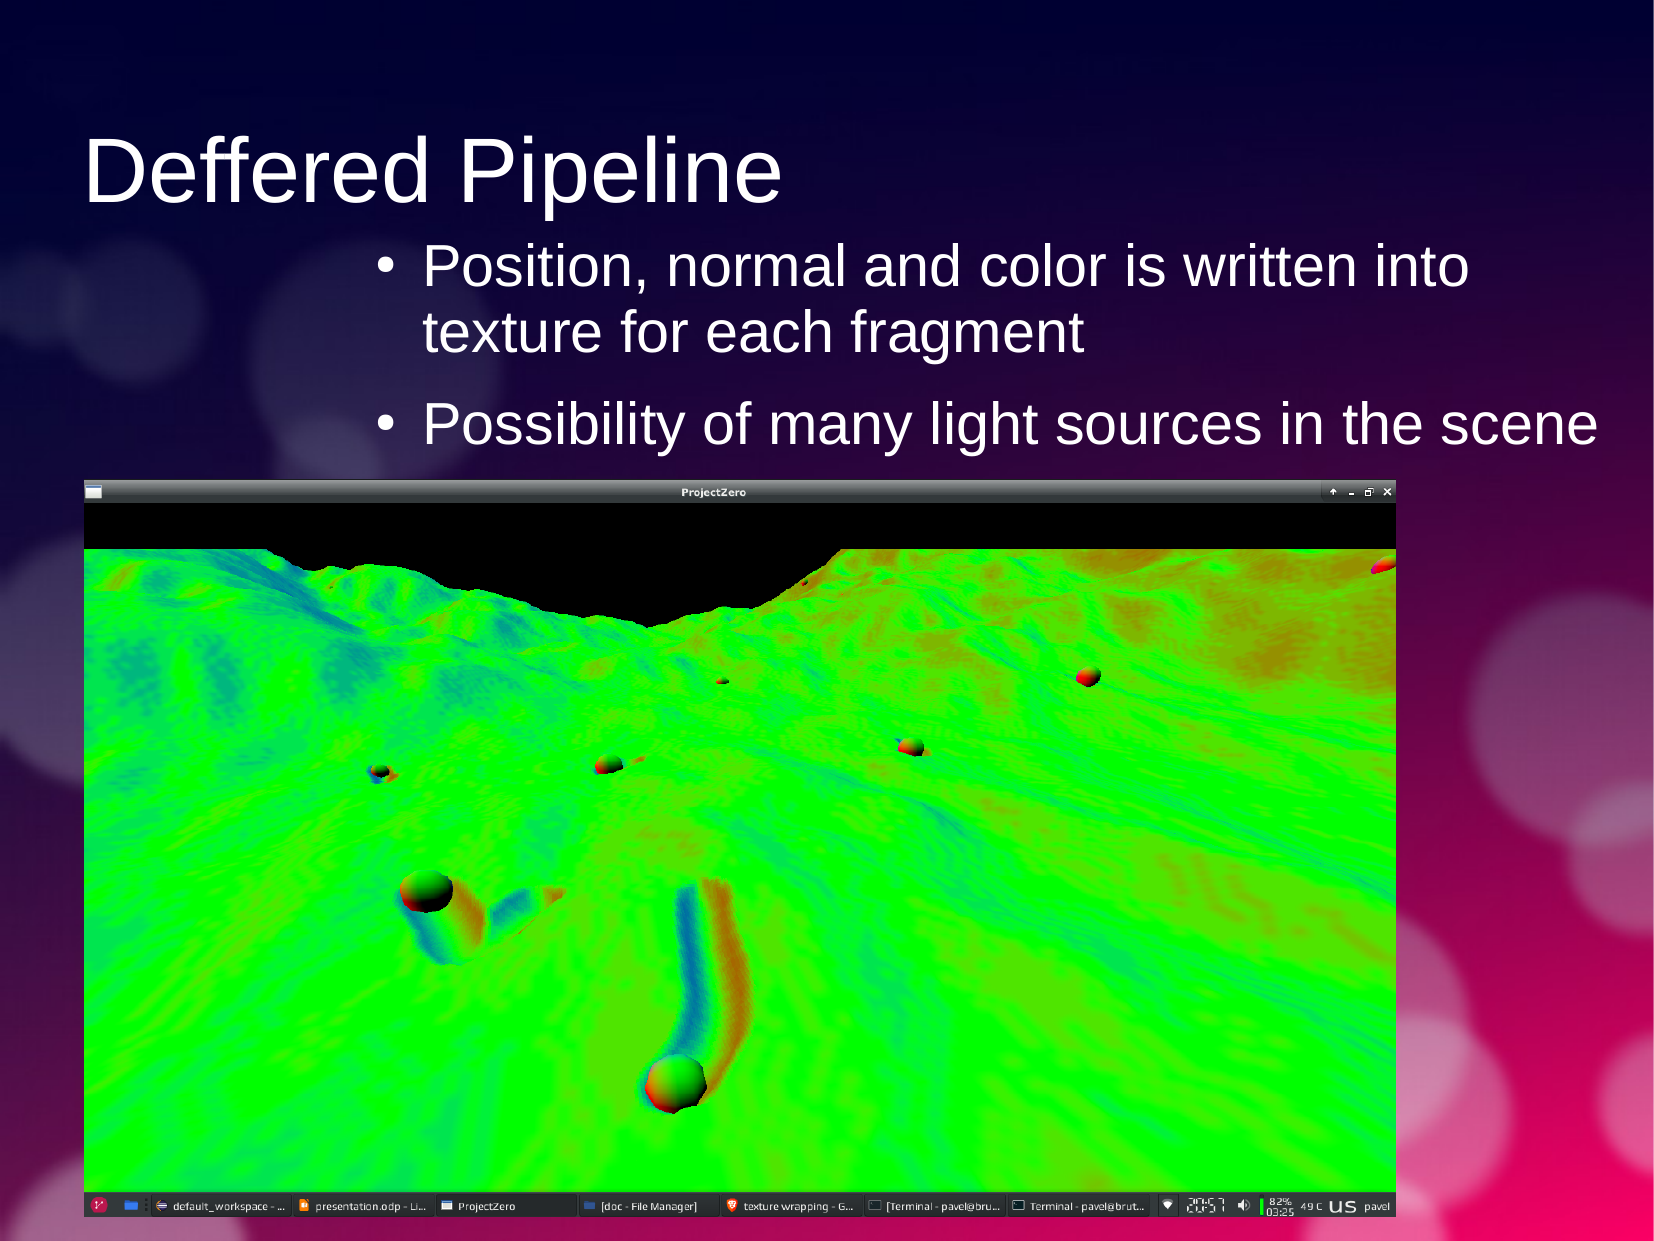

# Deffered Pipeline
Position, normal and color is written into texture for each fragment
Possibility of many light sources in the scene